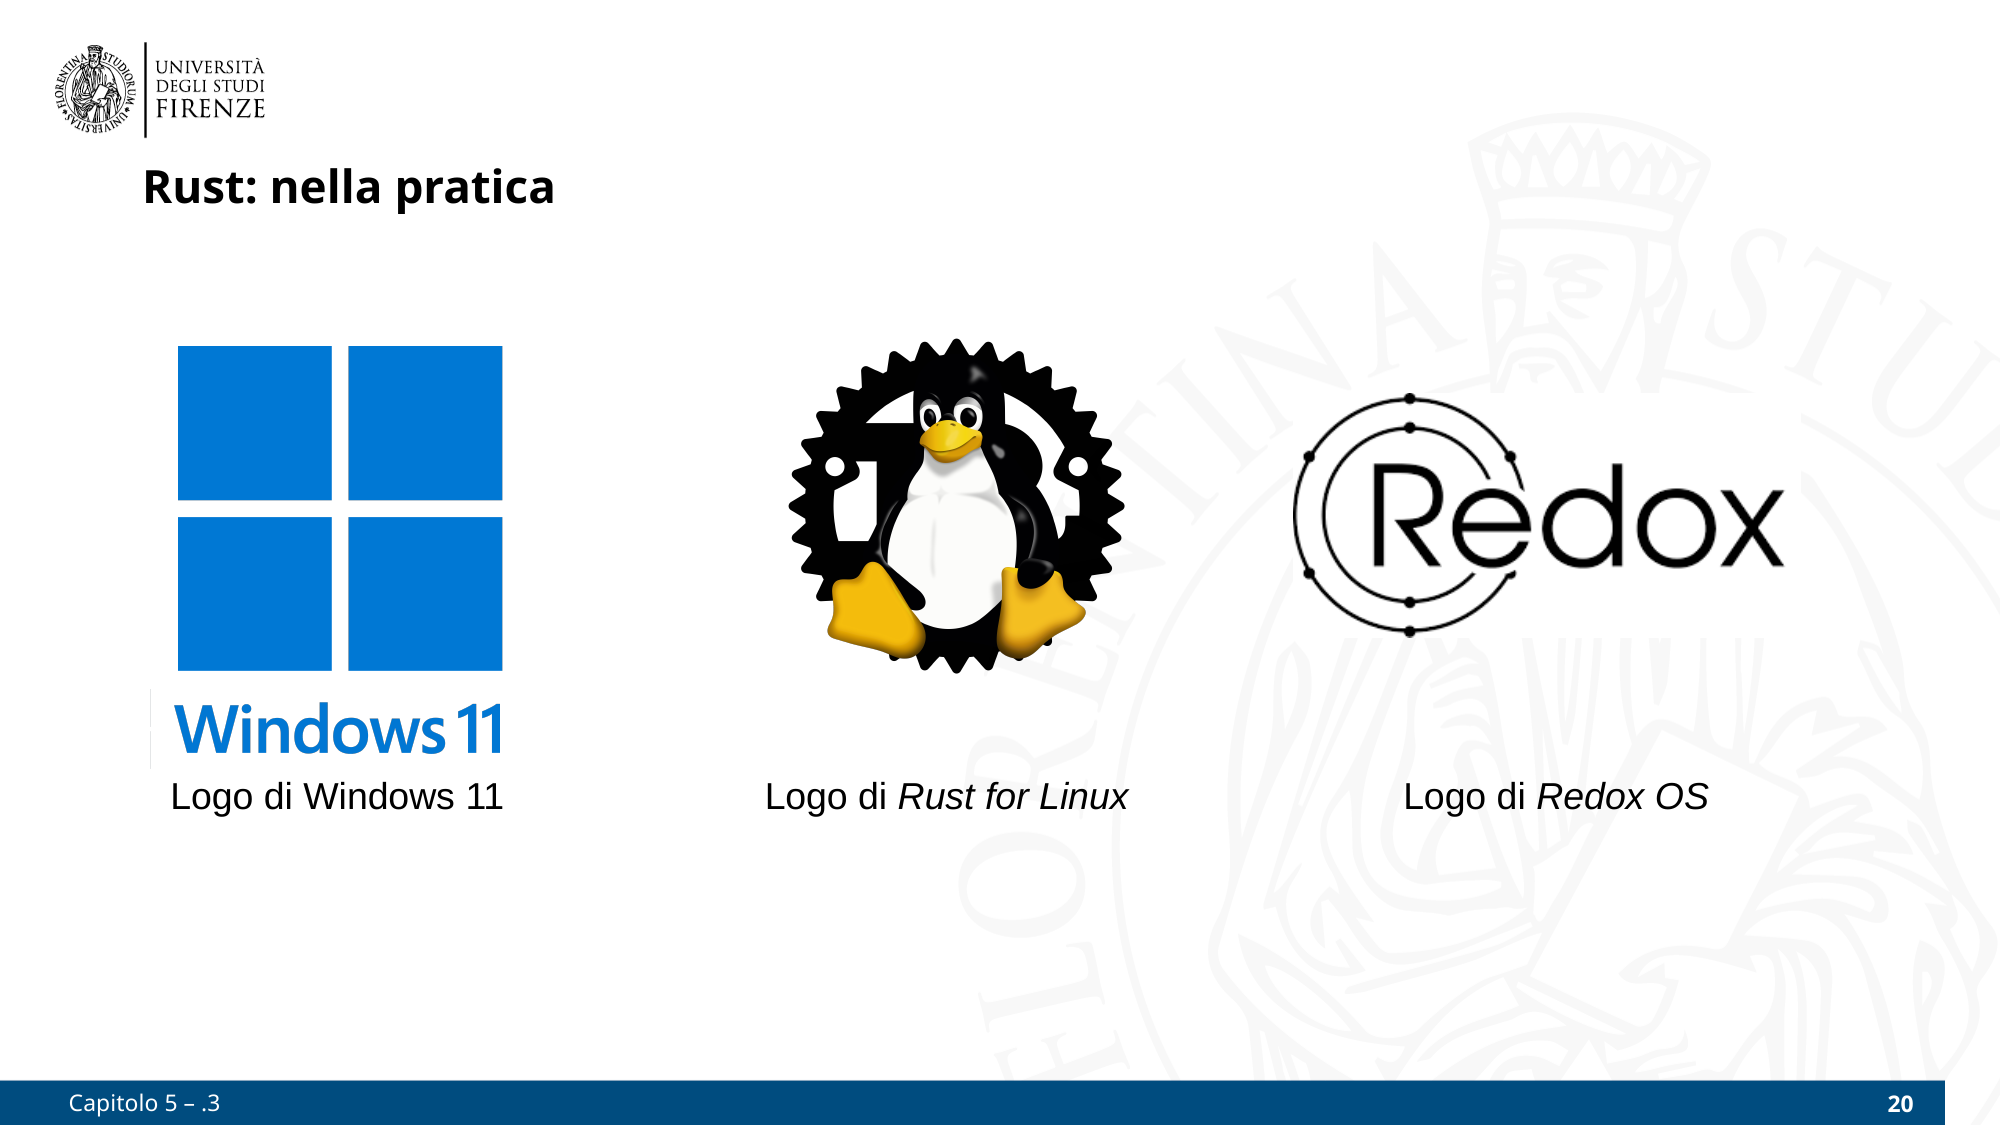

Rust: nella pratica
Logo di Windows 11
Logo di Rust for Linux
Logo di Redox OS
# Capitolo 5 – .3